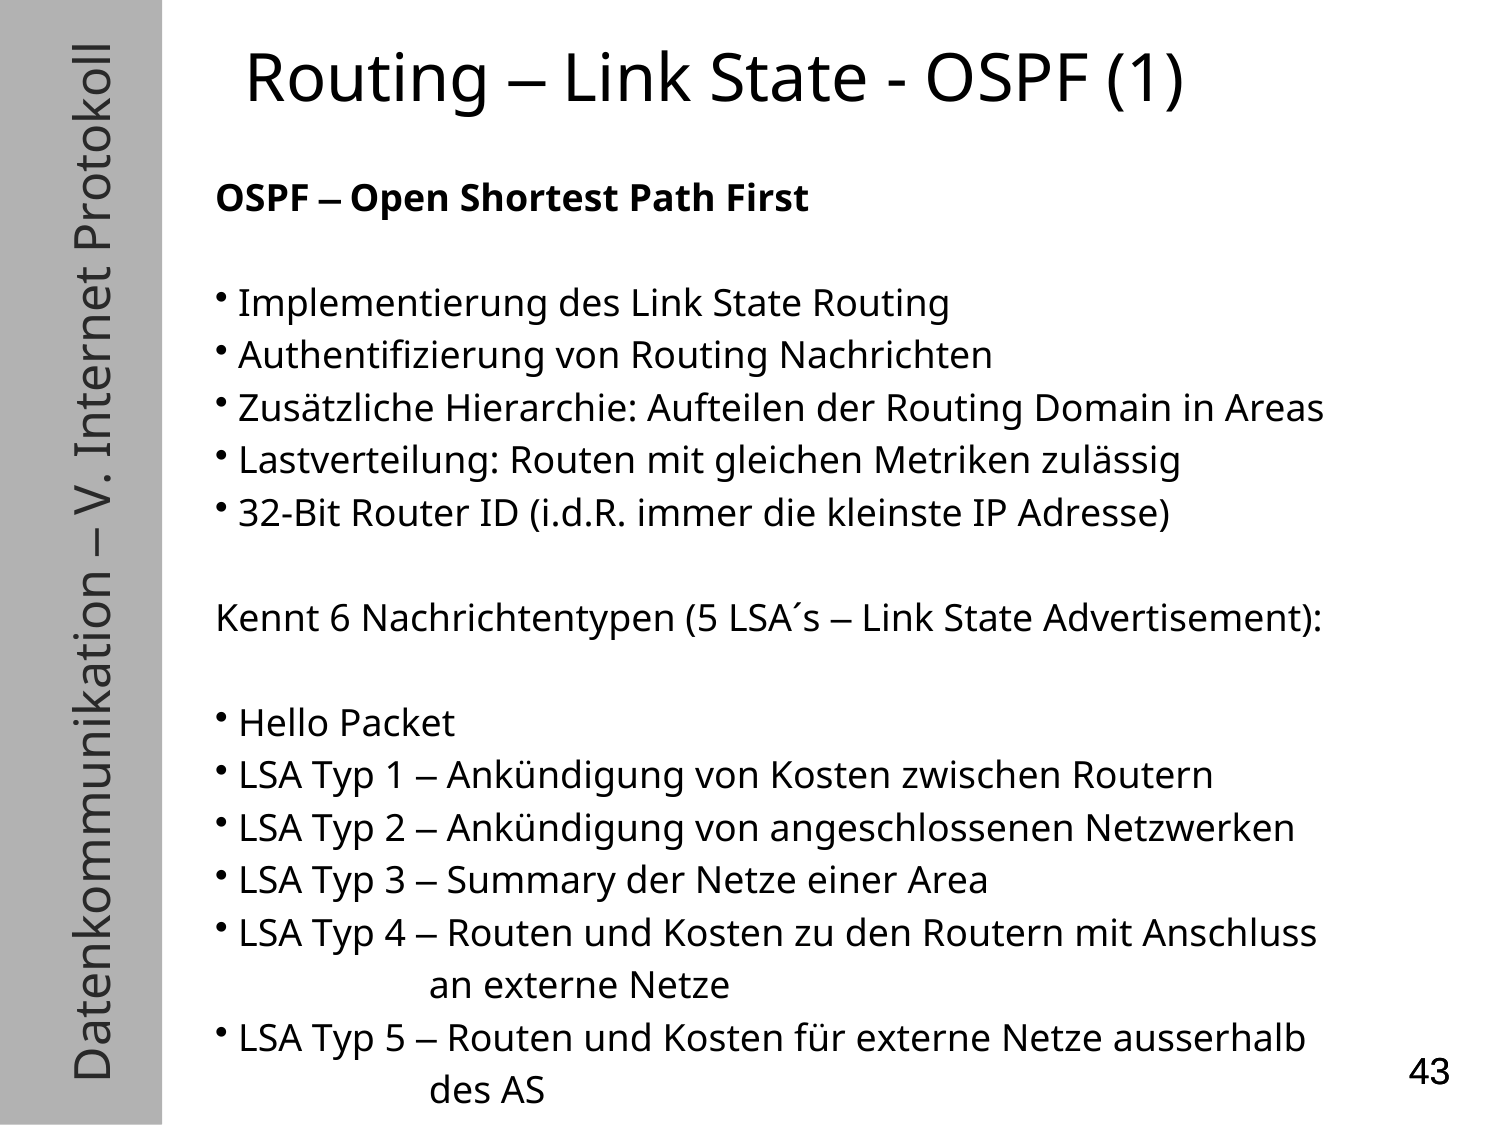

Routing – Link State - OSPF (1)
OSPF – Open Shortest Path First
 Implementierung des Link State Routing
 Authentifizierung von Routing Nachrichten
 Zusätzliche Hierarchie: Aufteilen der Routing Domain in Areas
 Lastverteilung: Routen mit gleichen Metriken zulässig
 32-Bit Router ID (i.d.R. immer die kleinste IP Adresse)
Kennt 6 Nachrichtentypen (5 LSA´s – Link State Advertisement):
 Hello Packet
 LSA Typ 1 – Ankündigung von Kosten zwischen Routern
 LSA Typ 2 – Ankündigung von angeschlossenen Netzwerken
 LSA Typ 3 – Summary der Netze einer Area
 LSA Typ 4 – Routen und Kosten zu den Routern mit Anschluss
 an externe Netze
 LSA Typ 5 – Routen und Kosten für externe Netze ausserhalb
 des AS
Datenkommunikation – V. Internet Protokoll